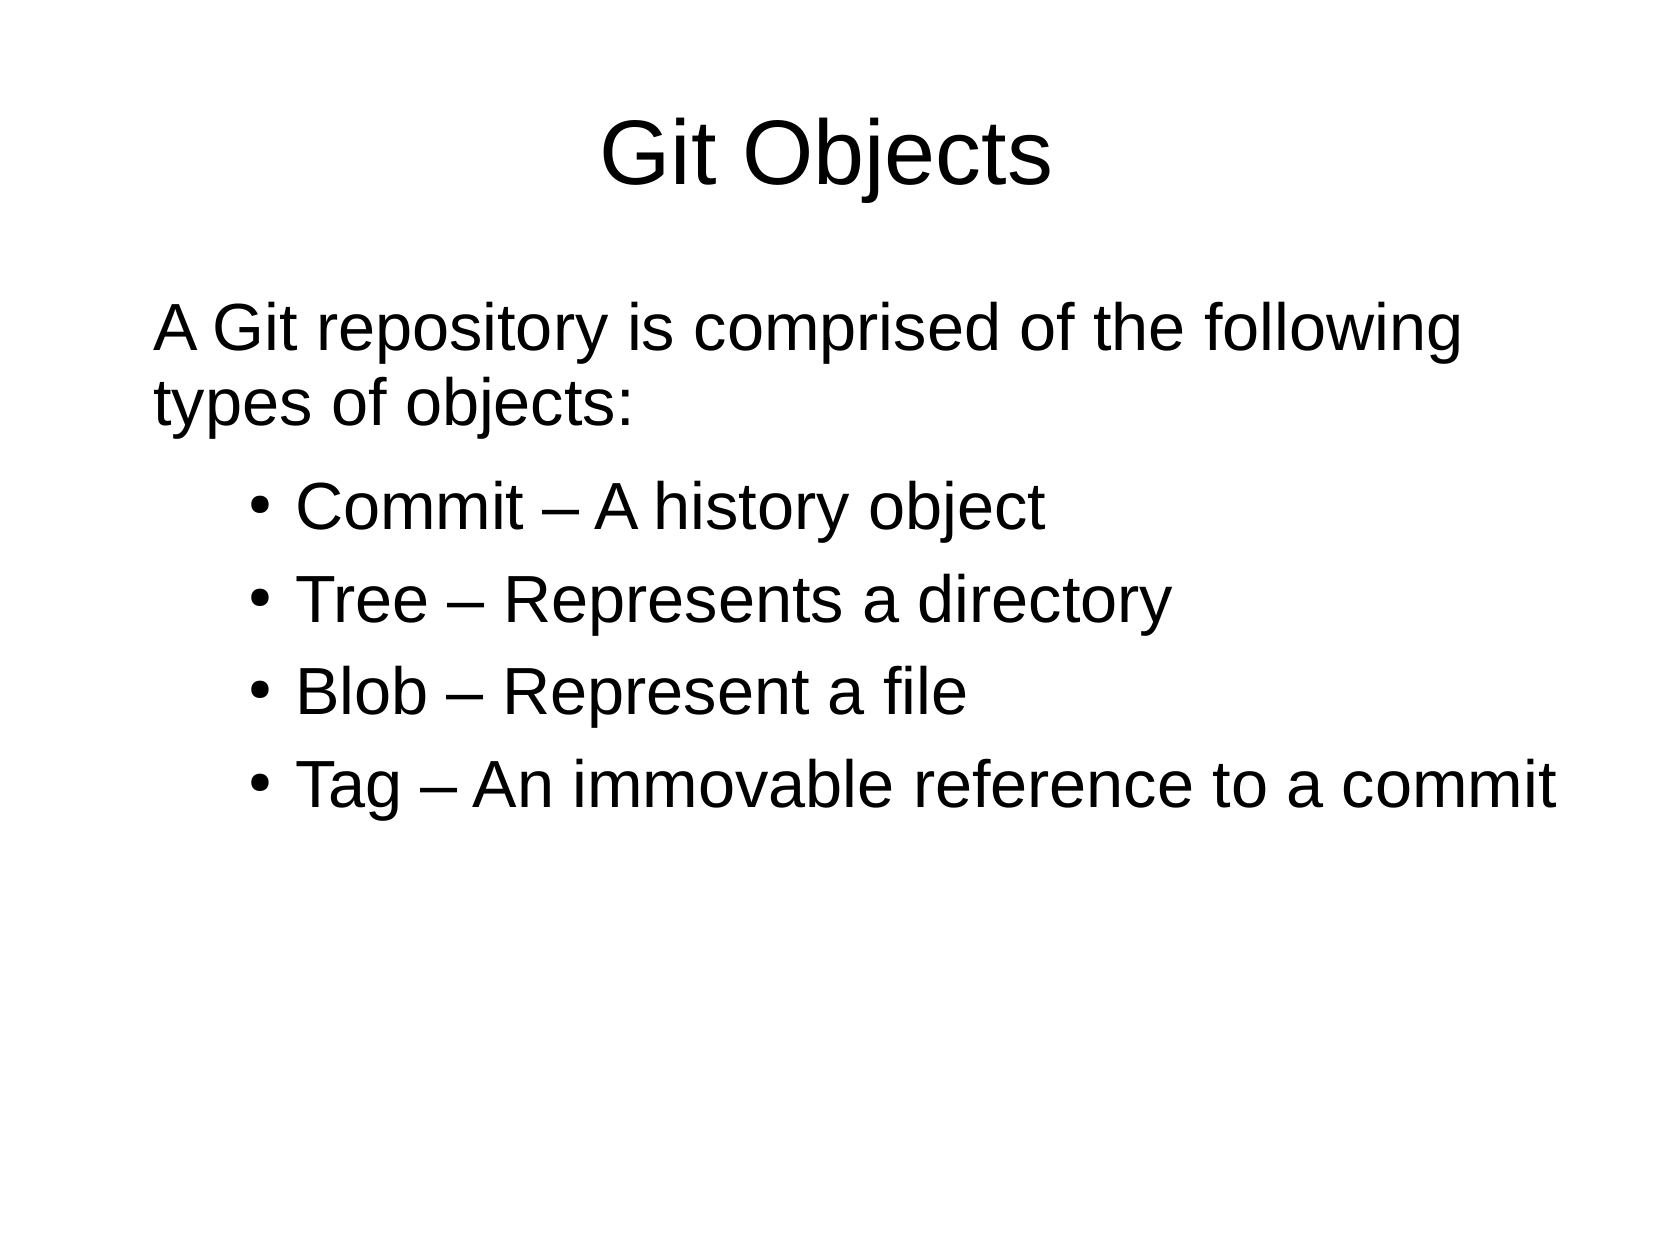

# Git Objects
A Git repository is comprised of the following types of objects:
Commit – A history object
Tree – Represents a directory
Blob – Represent a file
Tag – An immovable reference to a commit